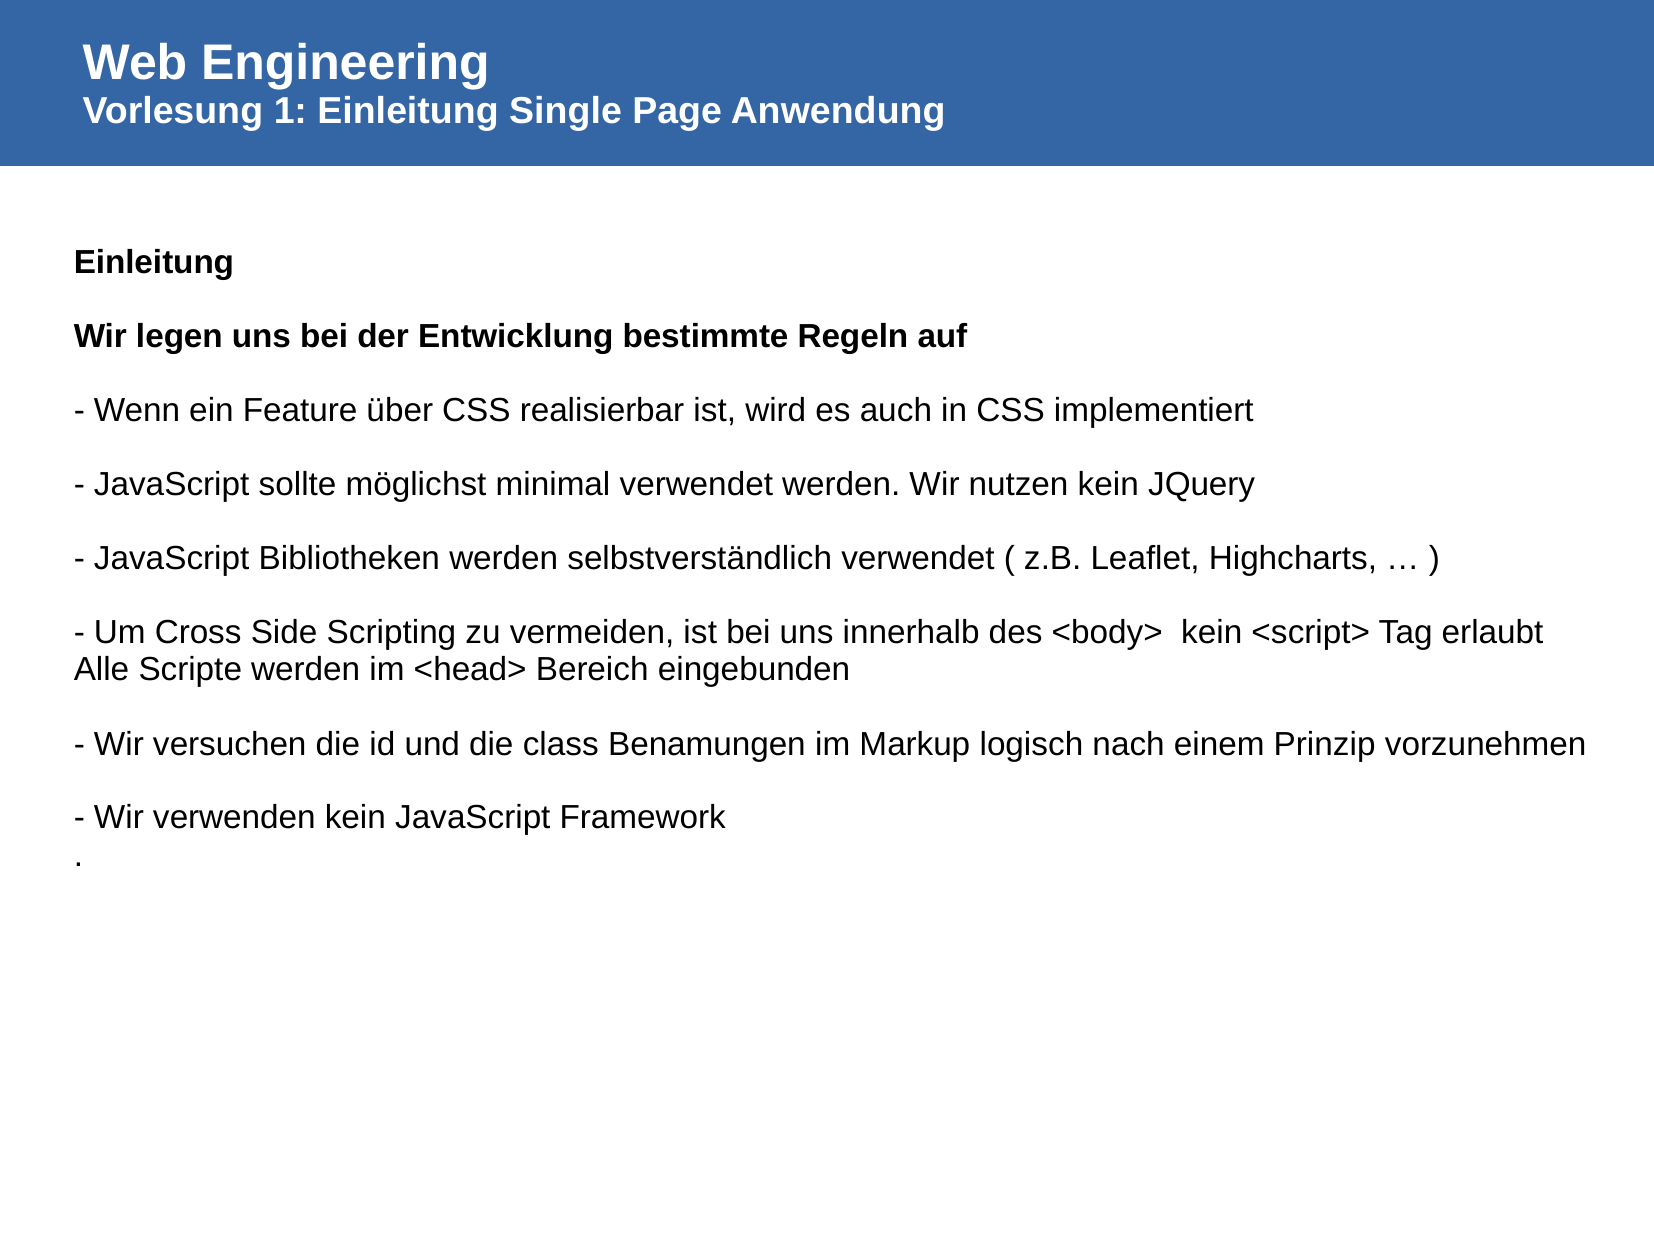

# Web Engineering Vorlesung 1: Einleitung Single Page Anwendung
Einleitung
Wir legen uns bei der Entwicklung bestimmte Regeln auf
- Wenn ein Feature über CSS realisierbar ist, wird es auch in CSS implementiert
- JavaScript sollte möglichst minimal verwendet werden. Wir nutzen kein JQuery
- JavaScript Bibliotheken werden selbstverständlich verwendet ( z.B. Leaflet, Highcharts, … )
- Um Cross Side Scripting zu vermeiden, ist bei uns innerhalb des <body> kein <script> Tag erlaubt
Alle Scripte werden im <head> Bereich eingebunden
- Wir versuchen die id und die class Benamungen im Markup logisch nach einem Prinzip vorzunehmen
- Wir verwenden kein JavaScript Framework
.